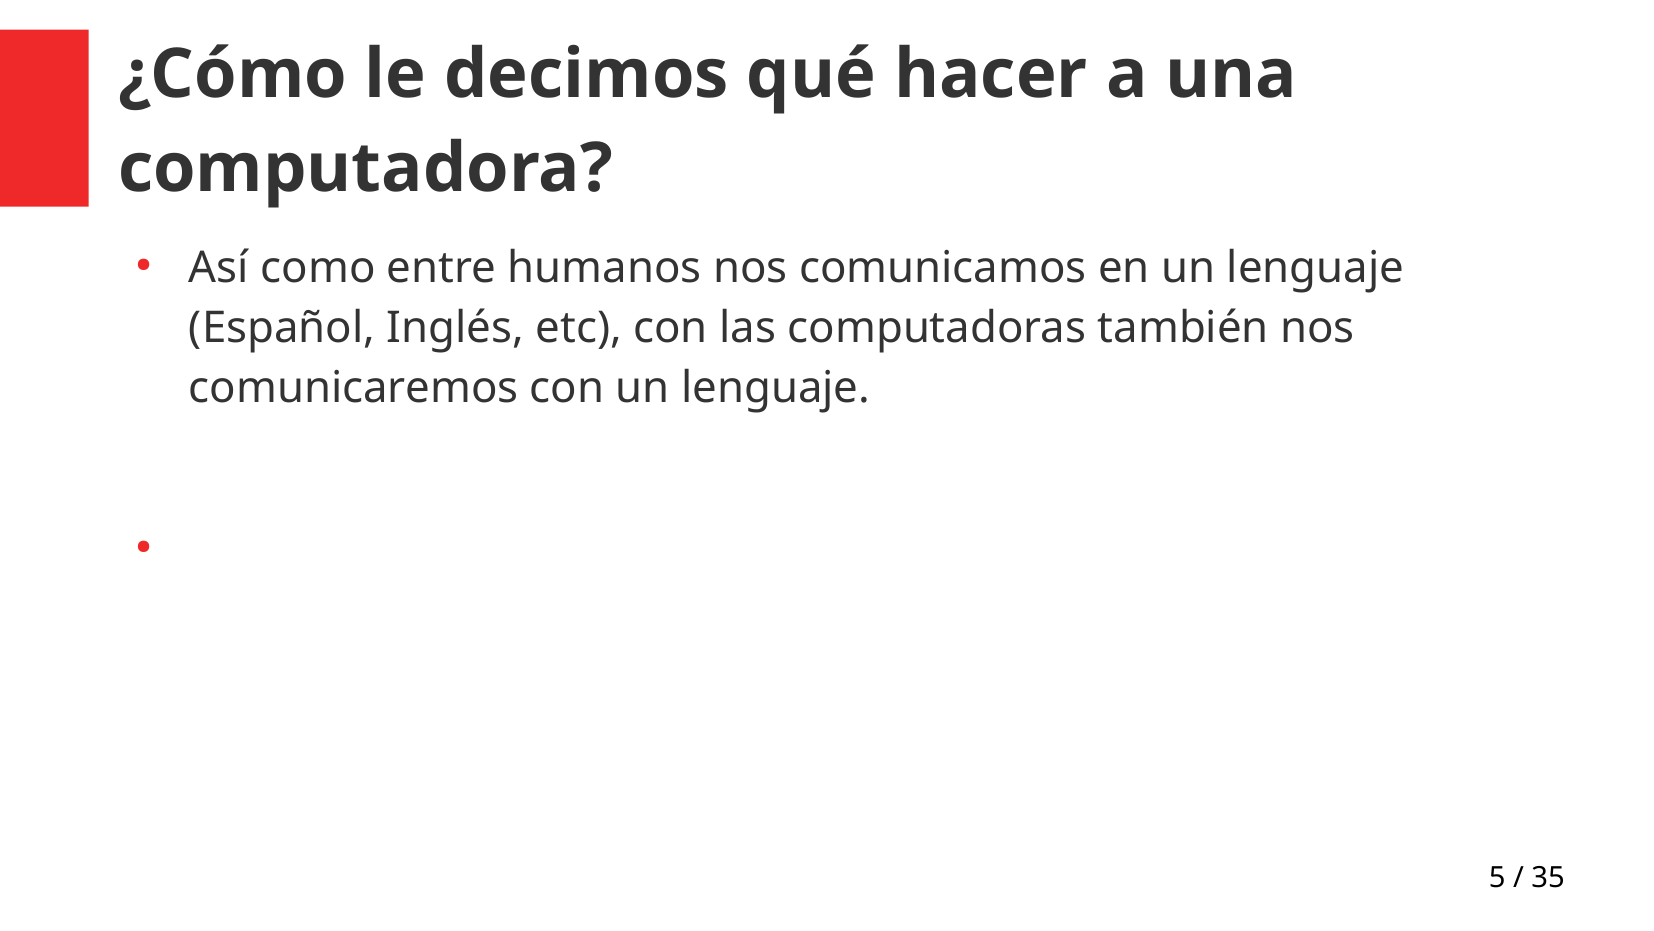

# ¿Cómo le decimos qué hacer a una computadora?
Así como entre humanos nos comunicamos en un lenguaje (Español, Inglés, etc), con las computadoras también nos comunicaremos con un lenguaje.
5